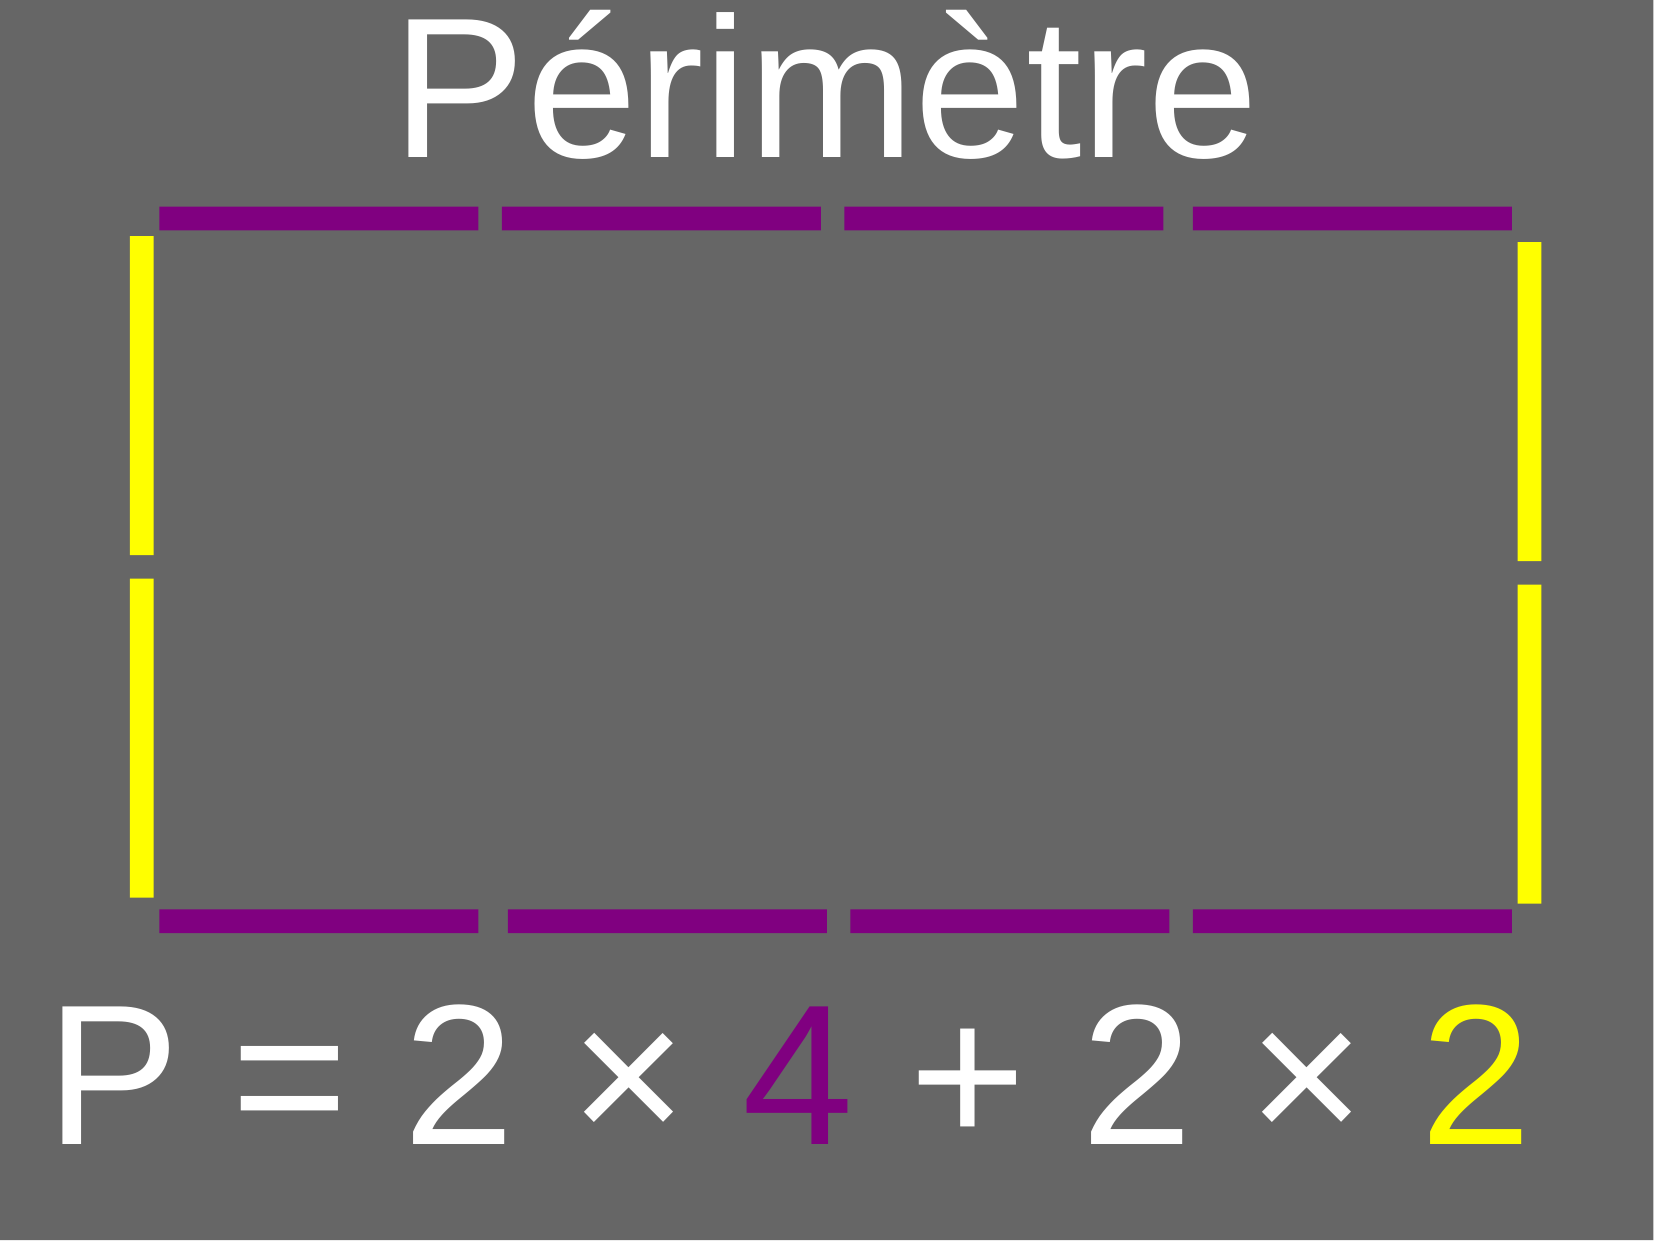

# Périmètre
P = 2 × 4 + 2 × 2